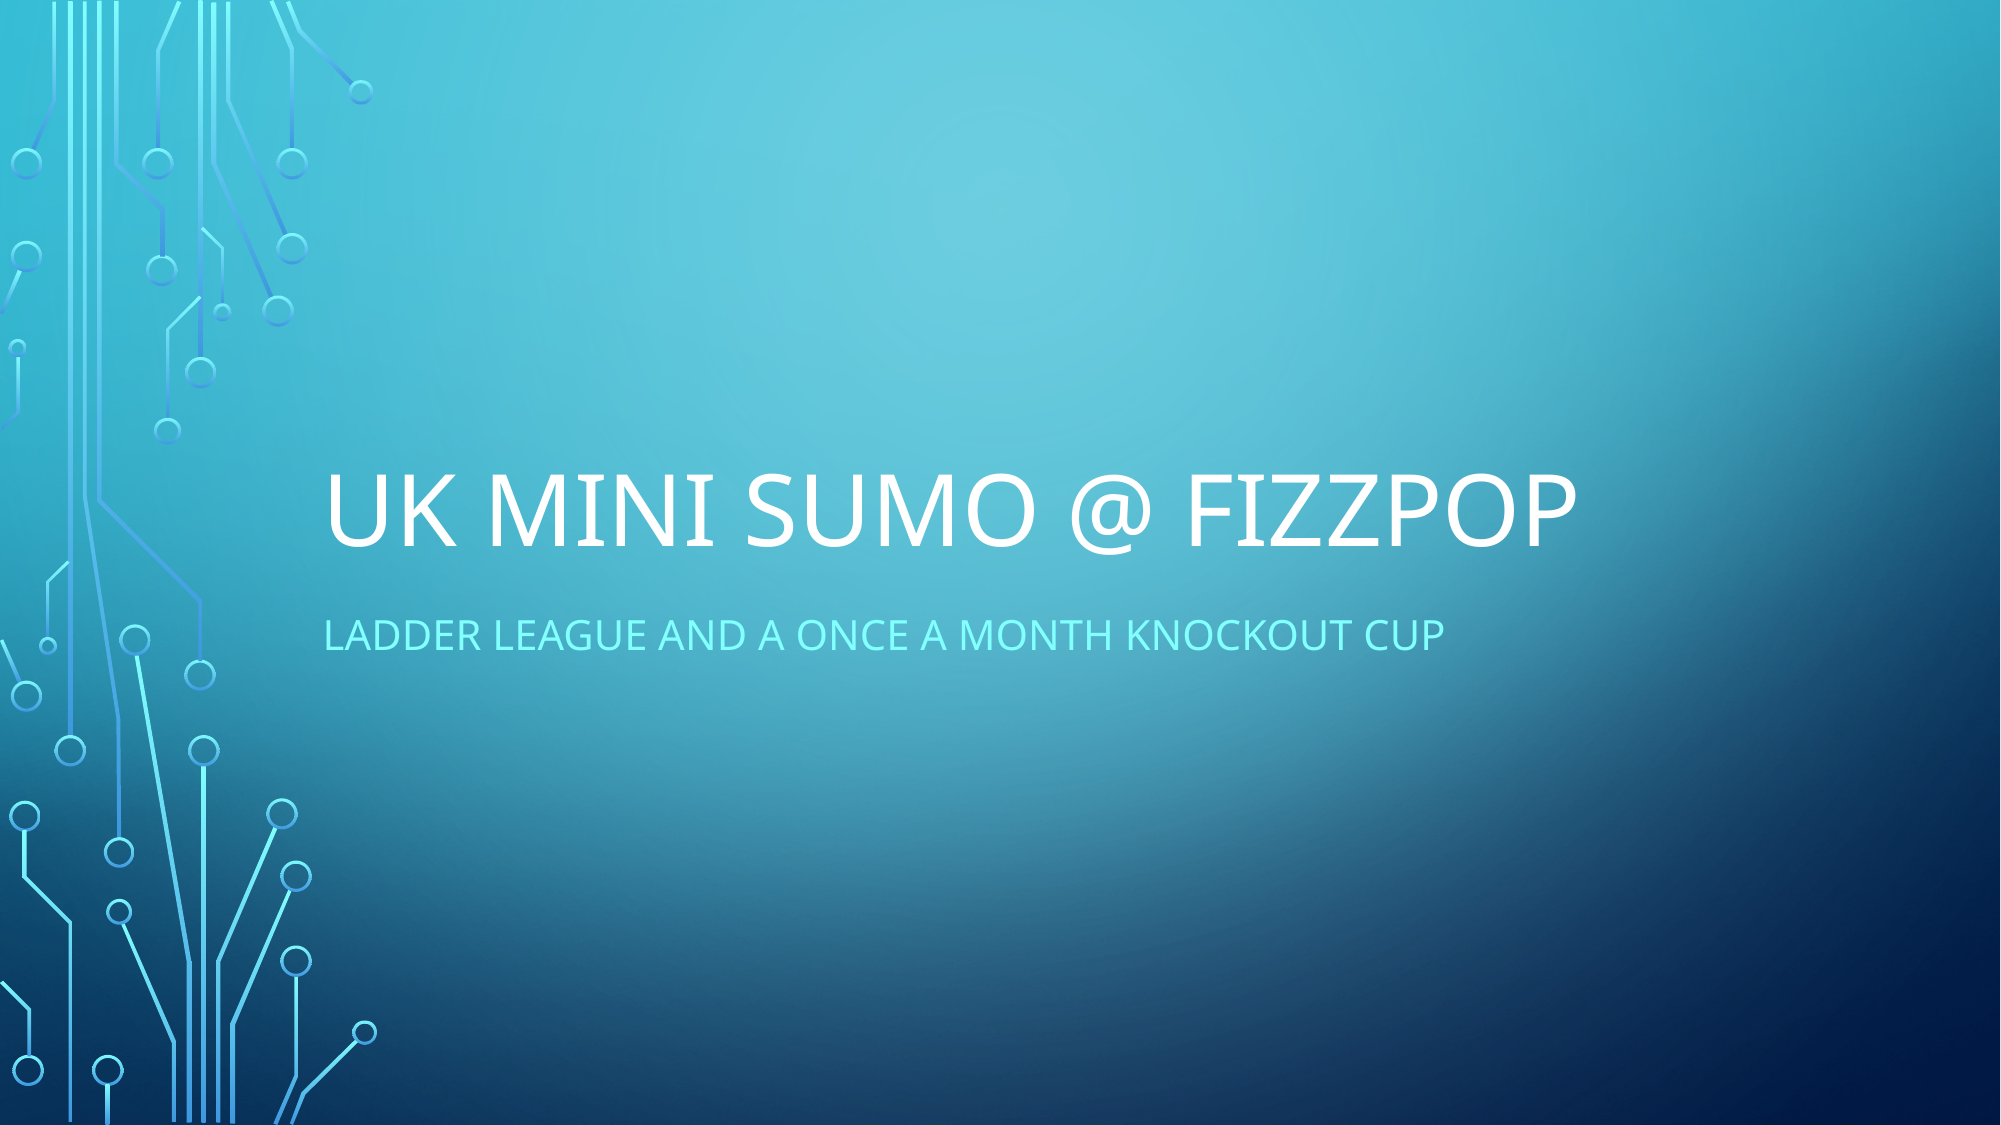

# UK Mini sumo @ Fizzpop
Ladder league and a once a Month knockout cup